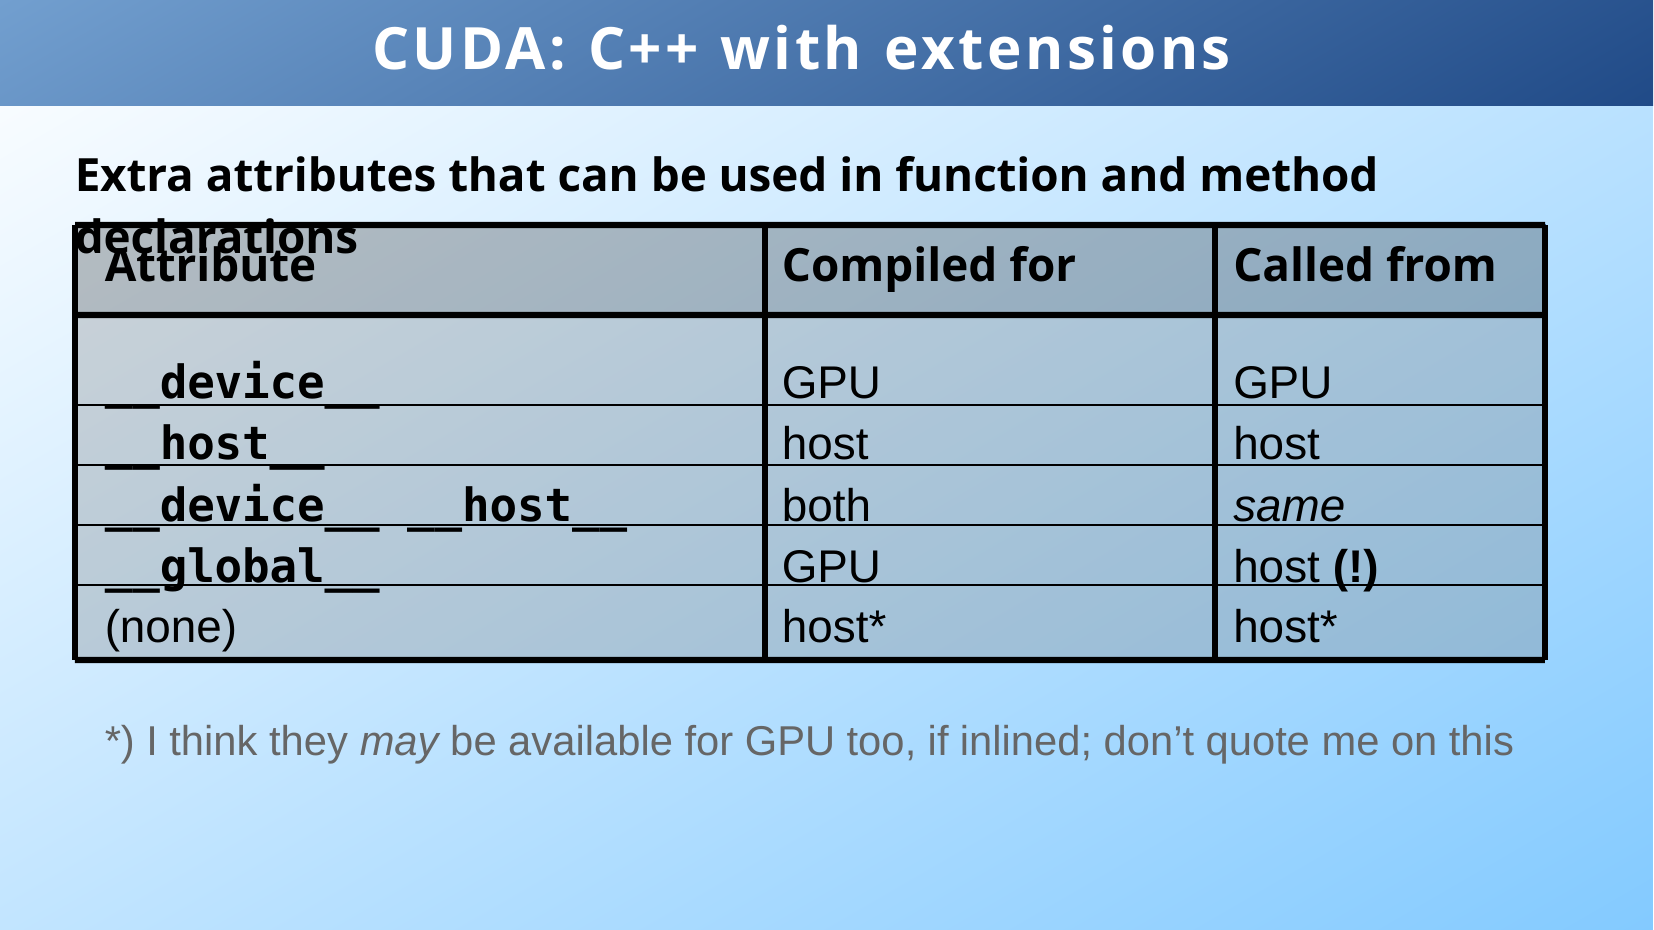

CUDA: C++ with extensions
Extra attributes that can be used in function and method declarations
Attribute							Compiled for			Called from
__device__						GPU					GPU
__host__							host					host
__device__ __host__			both					same
__global__						GPU					host (!)
(none)								host*					host*
*) I think they may be available for GPU too, if inlined; don’t quote me on this